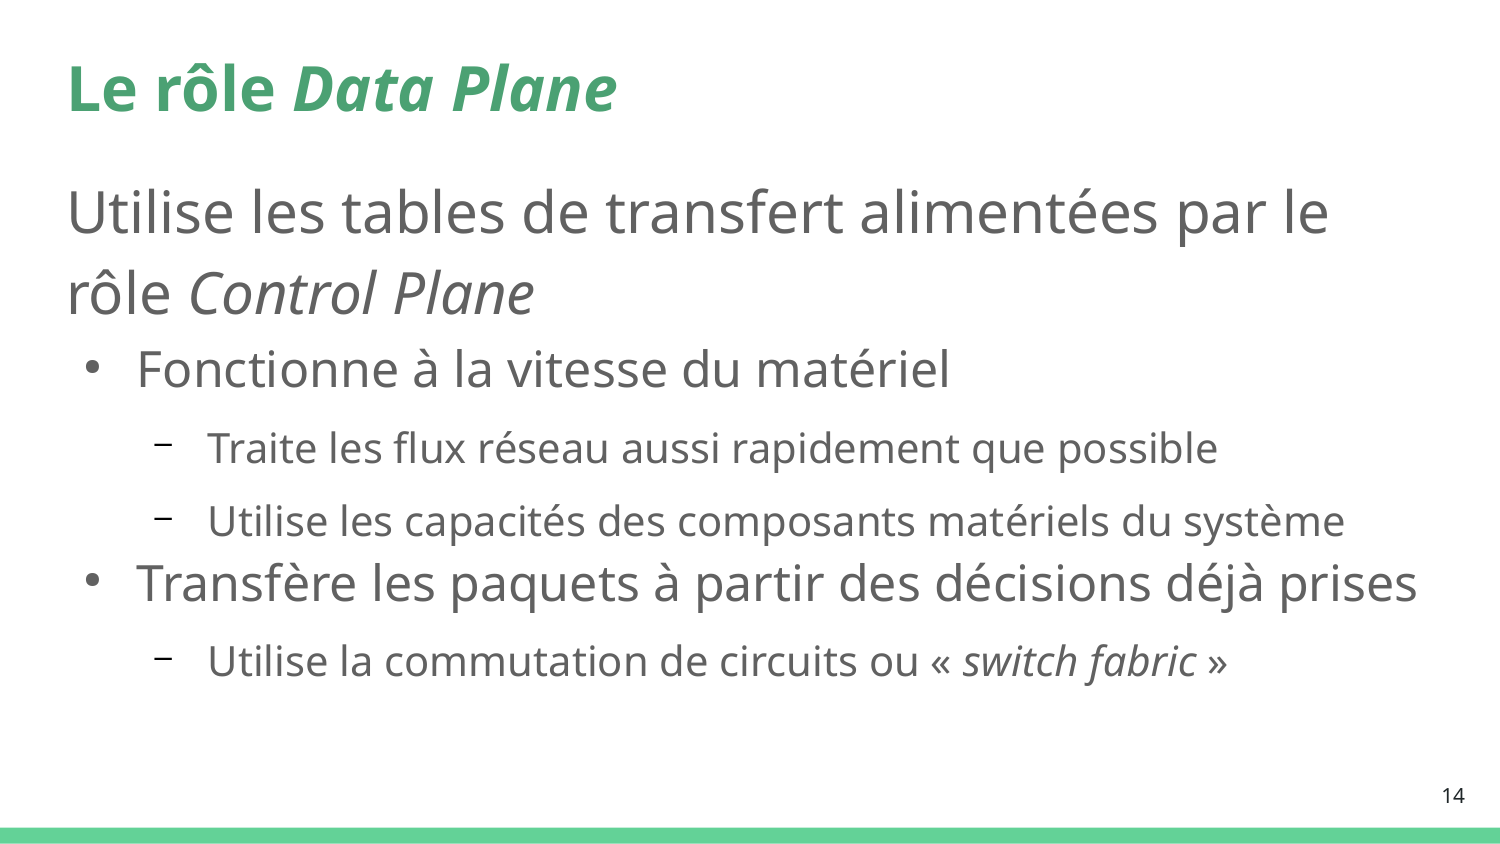

# Le rôle Data Plane
Utilise les tables de transfert alimentées par le rôle Control Plane
Fonctionne à la vitesse du matériel
Traite les flux réseau aussi rapidement que possible
Utilise les capacités des composants matériels du système
Transfère les paquets à partir des décisions déjà prises
Utilise la commutation de circuits ou « switch fabric »